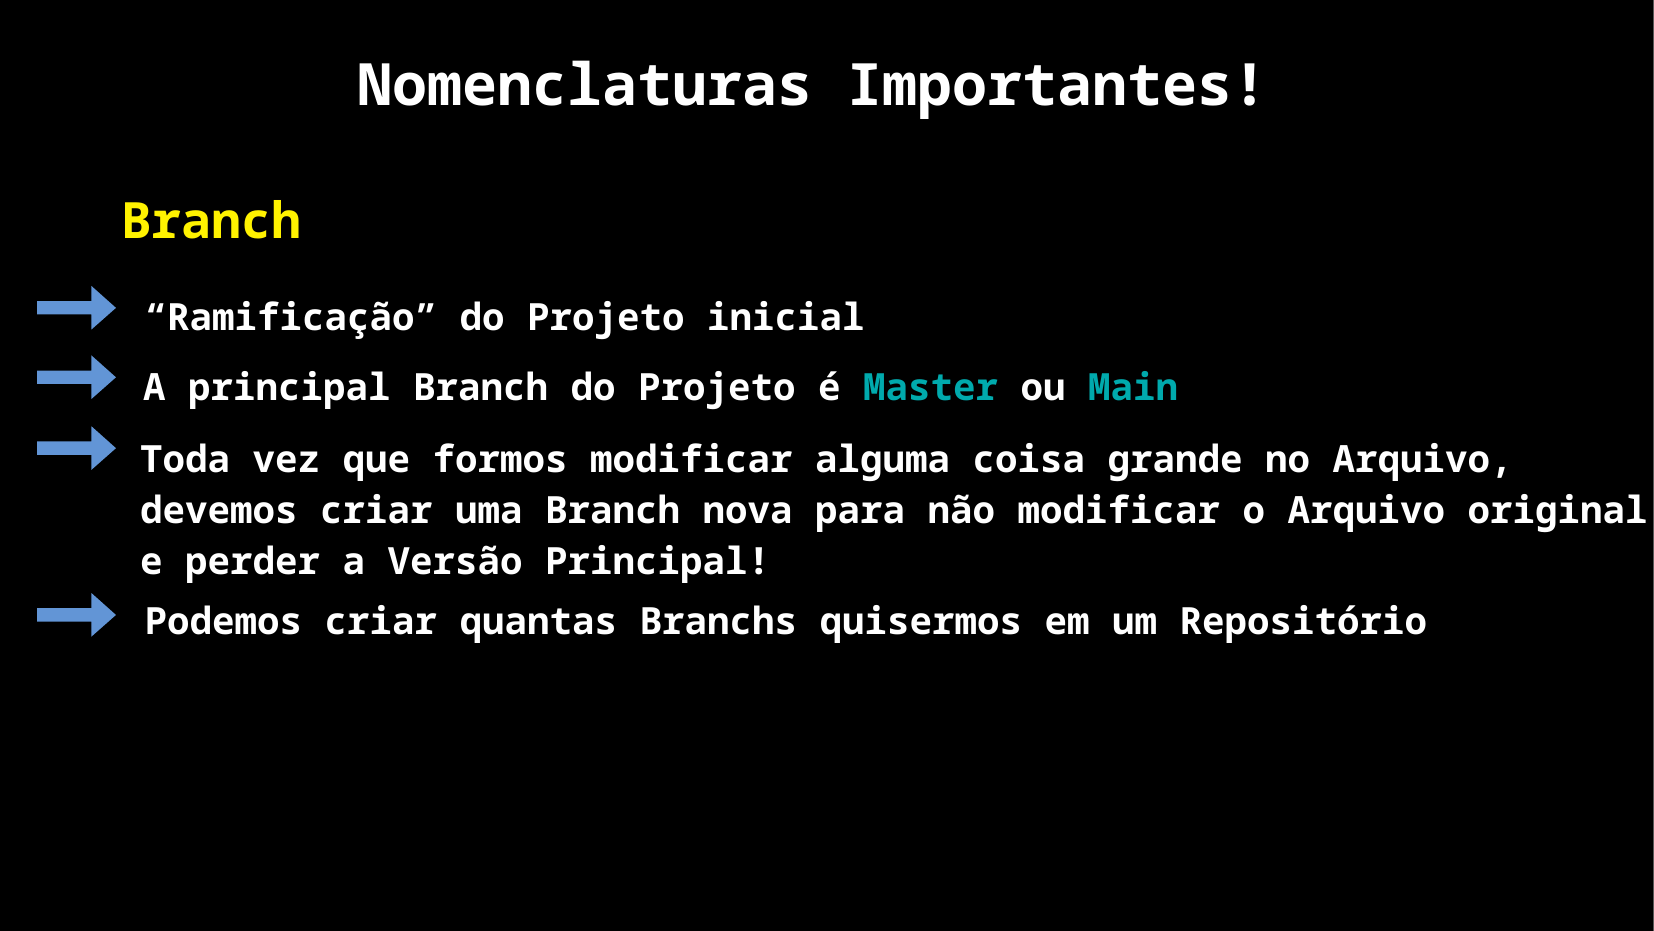

Nomenclaturas Importantes!
Branch
“Ramificação” do Projeto inicial
A principal Branch do Projeto é Master ou Main
Toda vez que formos modificar alguma coisa grande no Arquivo,
devemos criar uma Branch nova para não modificar o Arquivo original
e perder a Versão Principal!
Podemos criar quantas Branchs quisermos em um Repositório